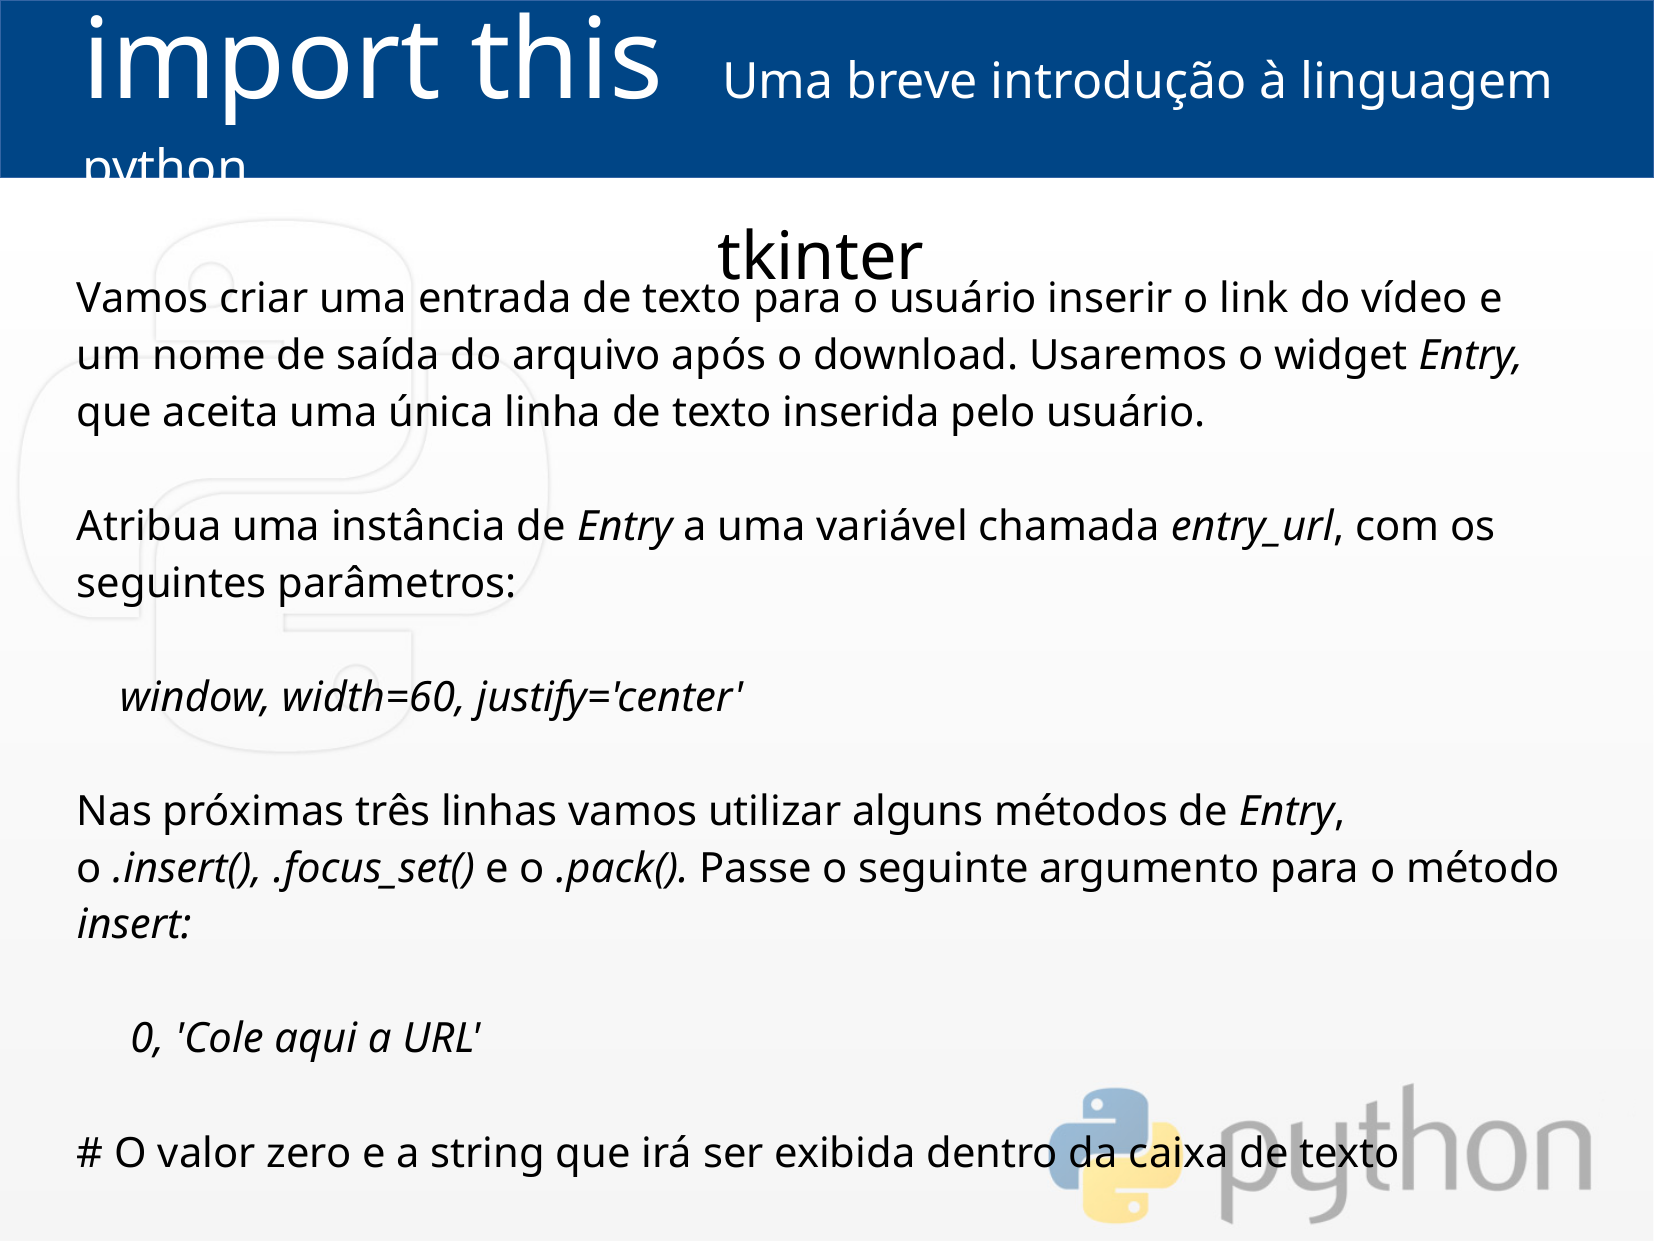

import this Uma breve introdução à linguagem python
tkinter
# Vamos criar uma entrada de texto para o usuário inserir o link do vídeo e um nome de saída do arquivo após o download. Usaremos o widget Entry, que aceita uma única linha de texto inserida pelo usuário.
Atribua uma instância de Entry a uma variável chamada entry_url, com os seguintes parâmetros:
 window, width=60, justify='center'
Nas próximas três linhas vamos utilizar alguns métodos de Entry, o .insert(), .focus_set() e o .pack(). Passe o seguinte argumento para o método insert:
 0, 'Cole aqui a URL'
# O valor zero e a string que irá ser exibida dentro da caixa de texto